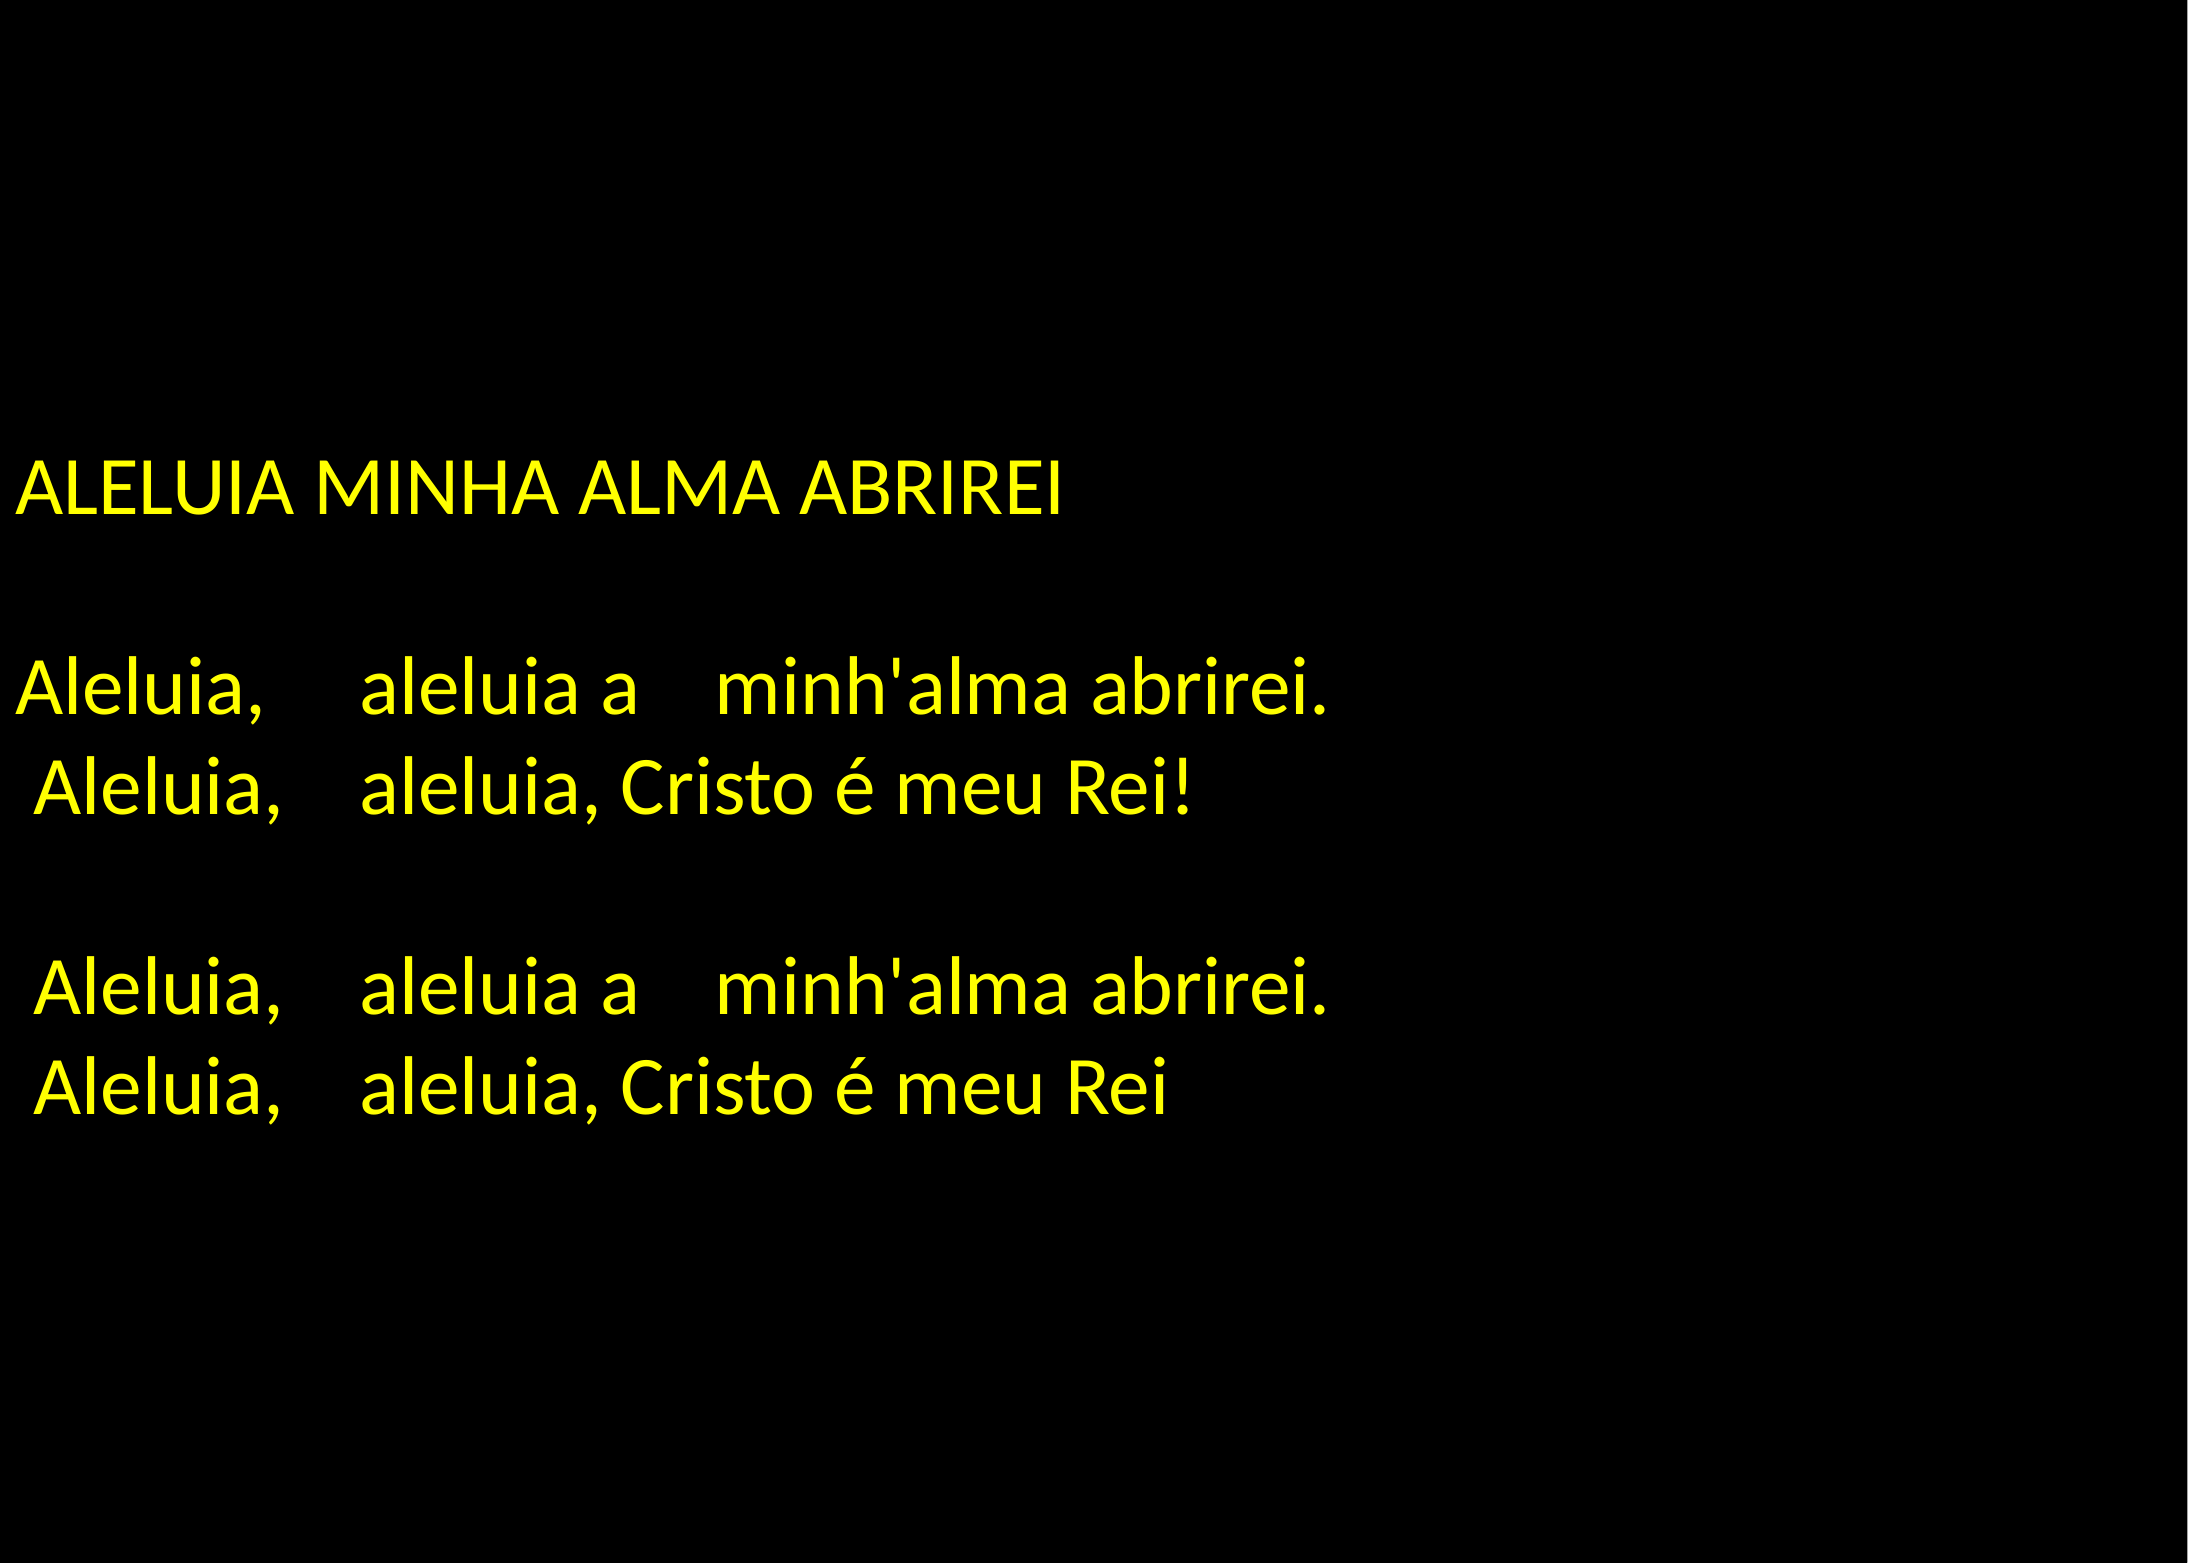

# ALELUIA MINHA ALMA ABRIREI Aleluia, aleluia a minh'alma abrirei. Aleluia, aleluia, Cristo é meu Rei! Aleluia, aleluia a minh'alma abrirei. Aleluia, aleluia, Cristo é meu Rei